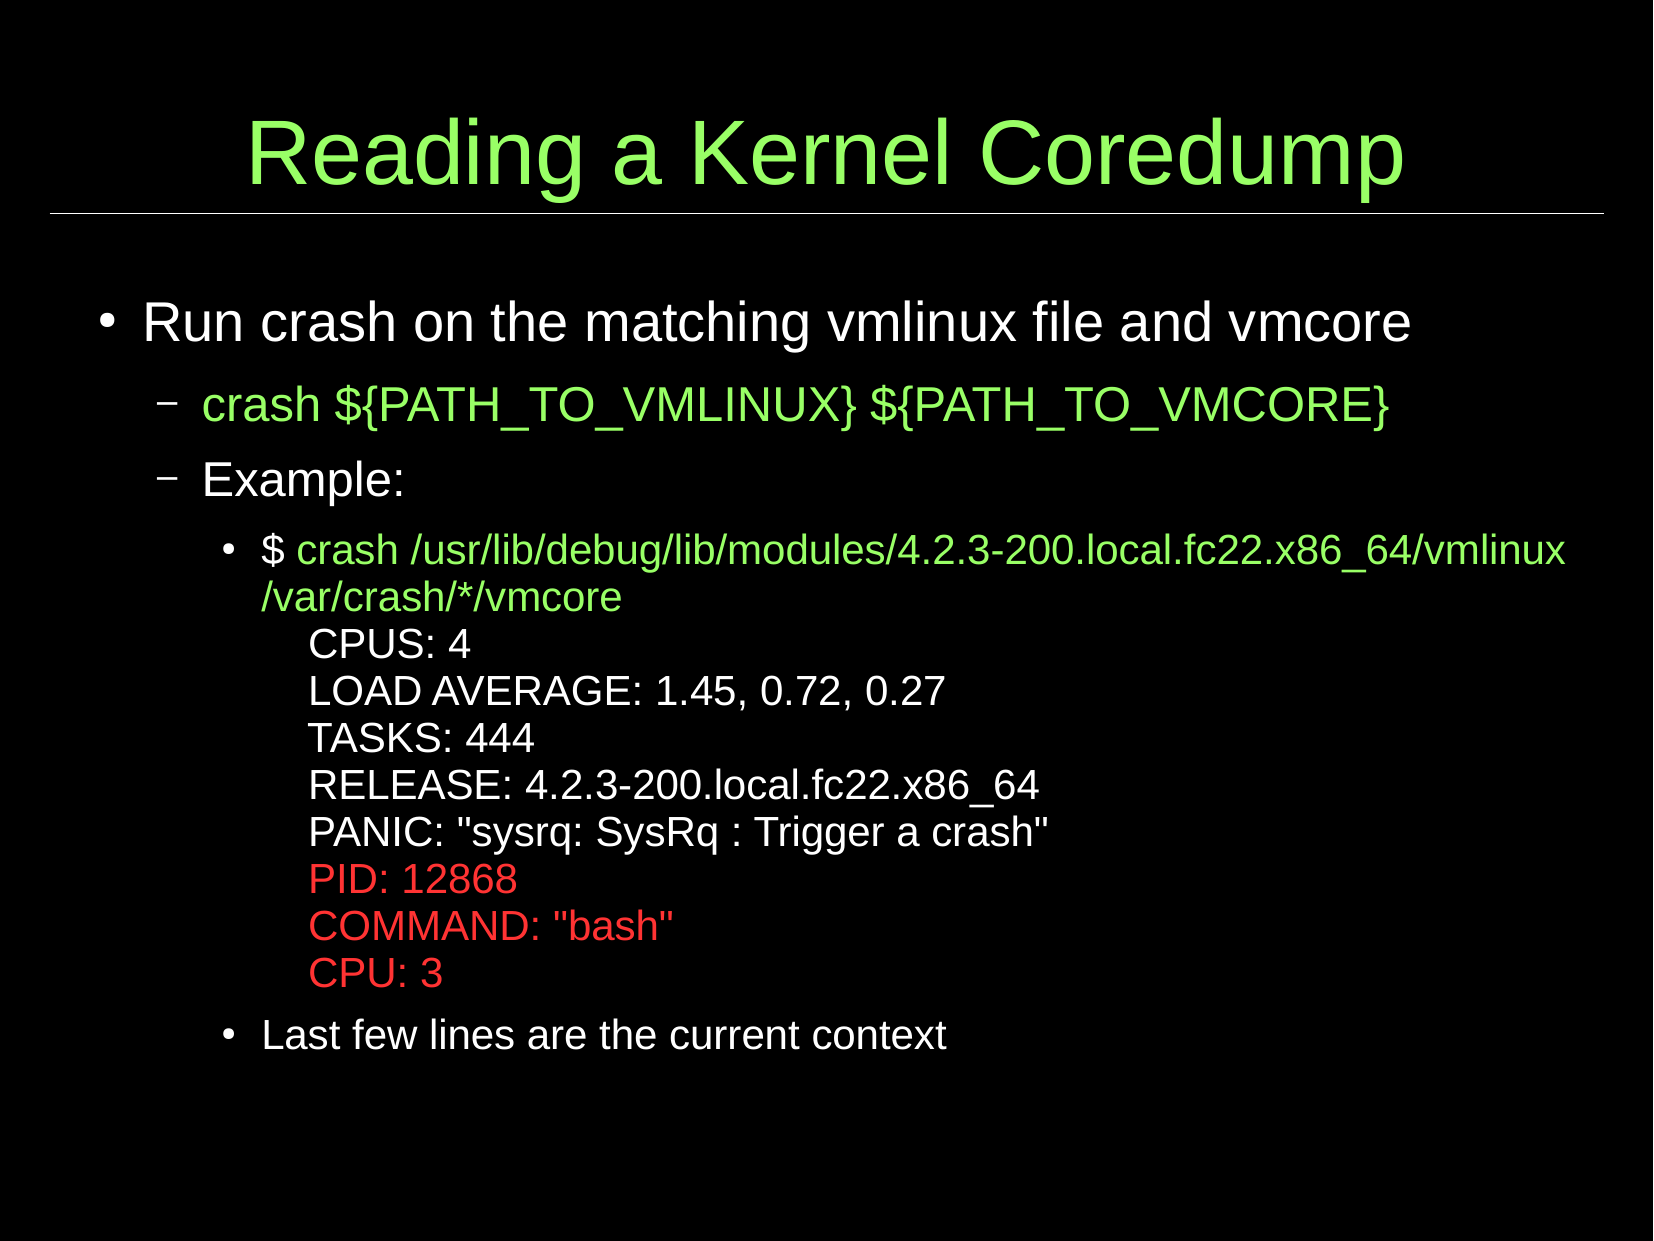

# Reading a Kernel Coredump
Run crash on the matching vmlinux file and vmcore
crash ${PATH_TO_VMLINUX} ${PATH_TO_VMCORE}
Example:
$ crash /usr/lib/debug/lib/modules/4.2.3-200.local.fc22.x86_64/vmlinux /var/crash/*/vmcore
 CPUS: 4
 LOAD AVERAGE: 1.45, 0.72, 0.27
 TASKS: 444
 RELEASE: 4.2.3-200.local.fc22.x86_64
 PANIC: "sysrq: SysRq : Trigger a crash"
 PID: 12868
 COMMAND: "bash"
 CPU: 3
Last few lines are the current context